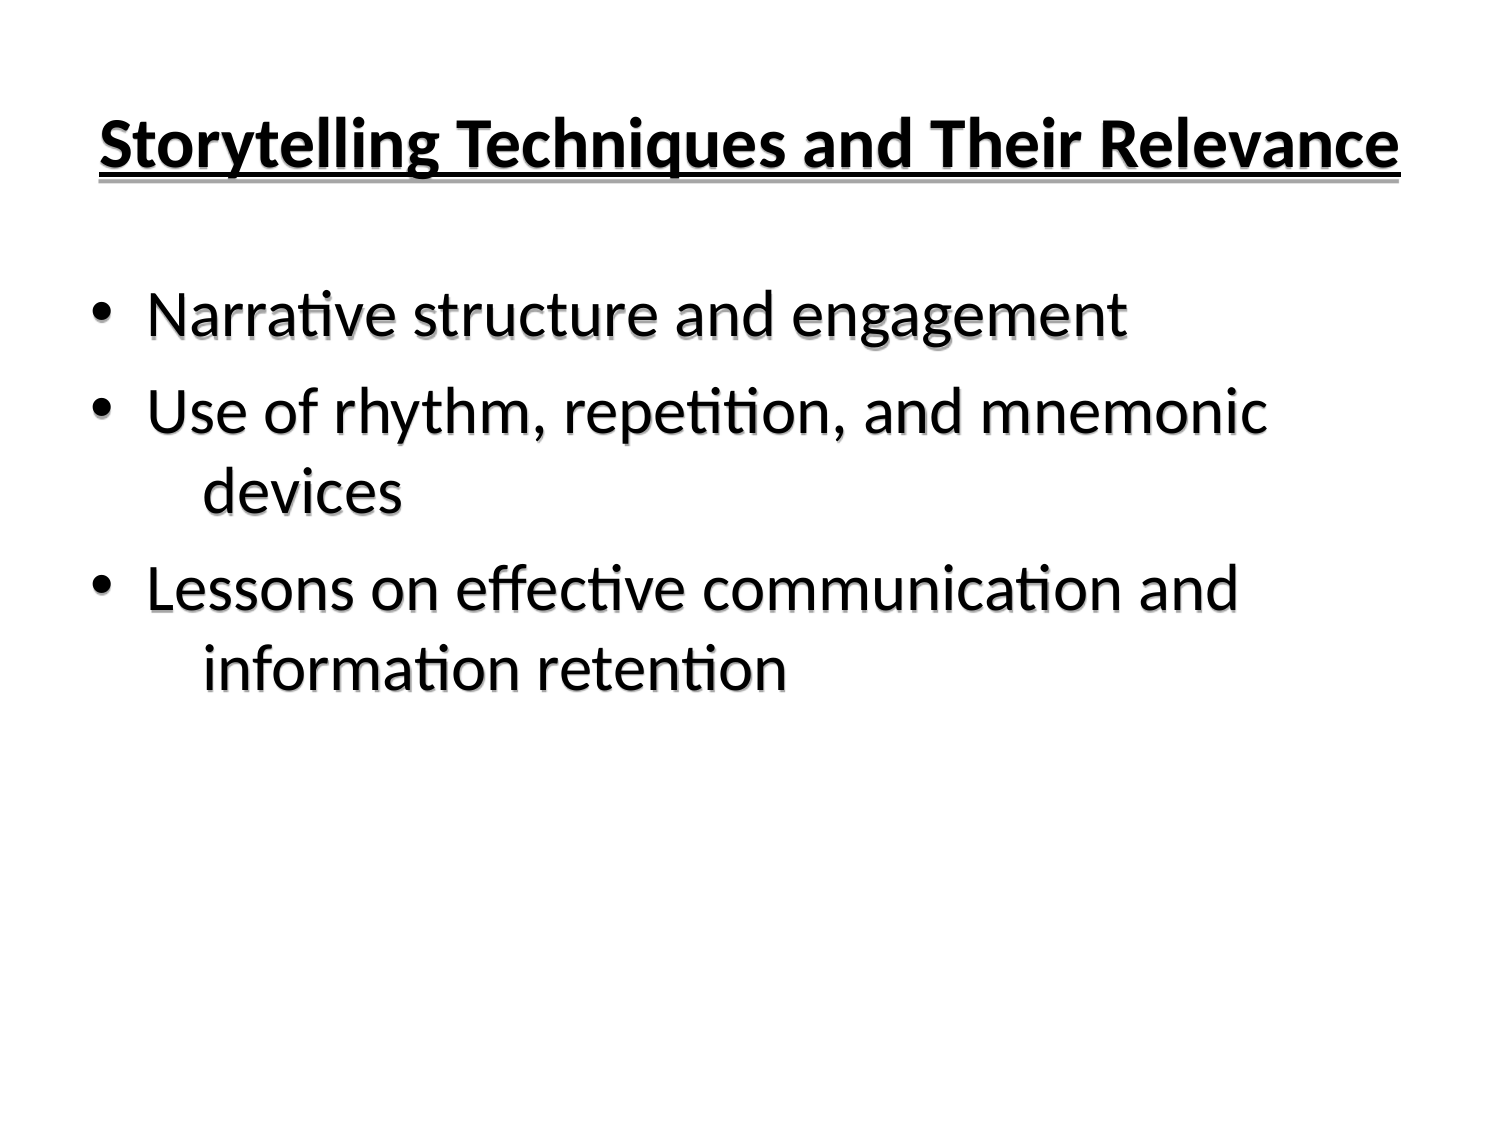

# Storytelling Techniques and Their Relevance
Narrative structure and engagement
Use of rhythm, repetition, and mnemonic devices
Lessons on effective communication and information retention